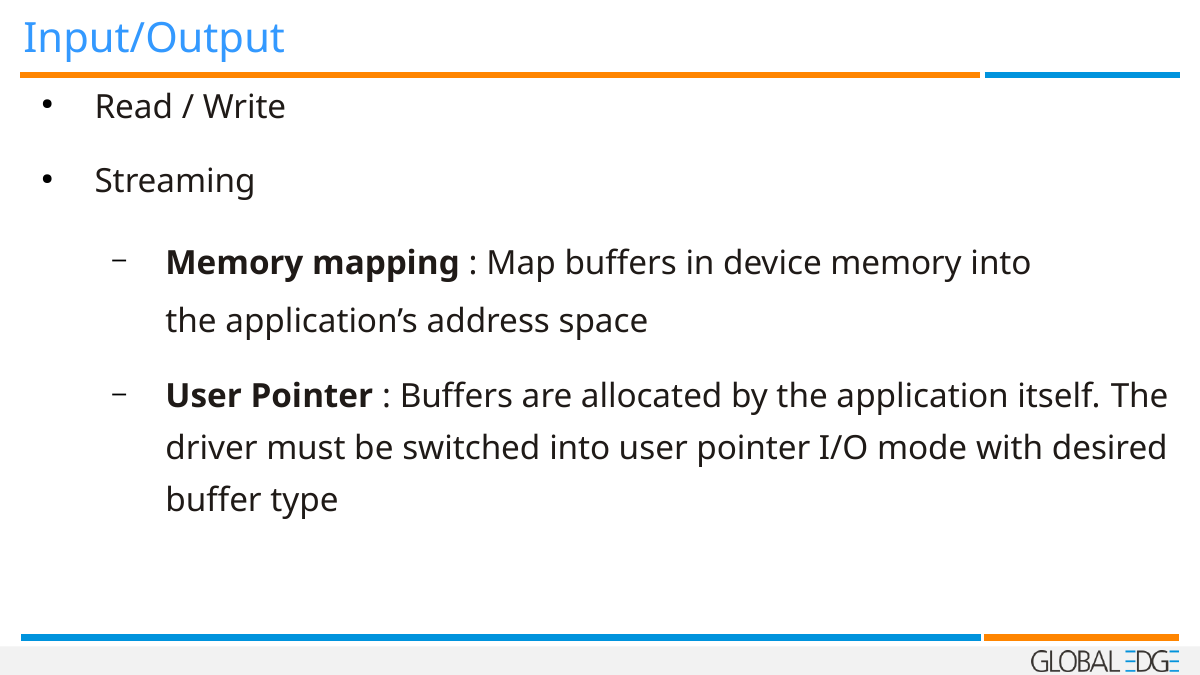

# Input/Output
Read / Write
Streaming
Memory mapping : Map buffers in device memory into
the application’s address space
User Pointer : Buffers are allocated by the application itself. The driver must be switched into user pointer I/O mode with desired buffer type